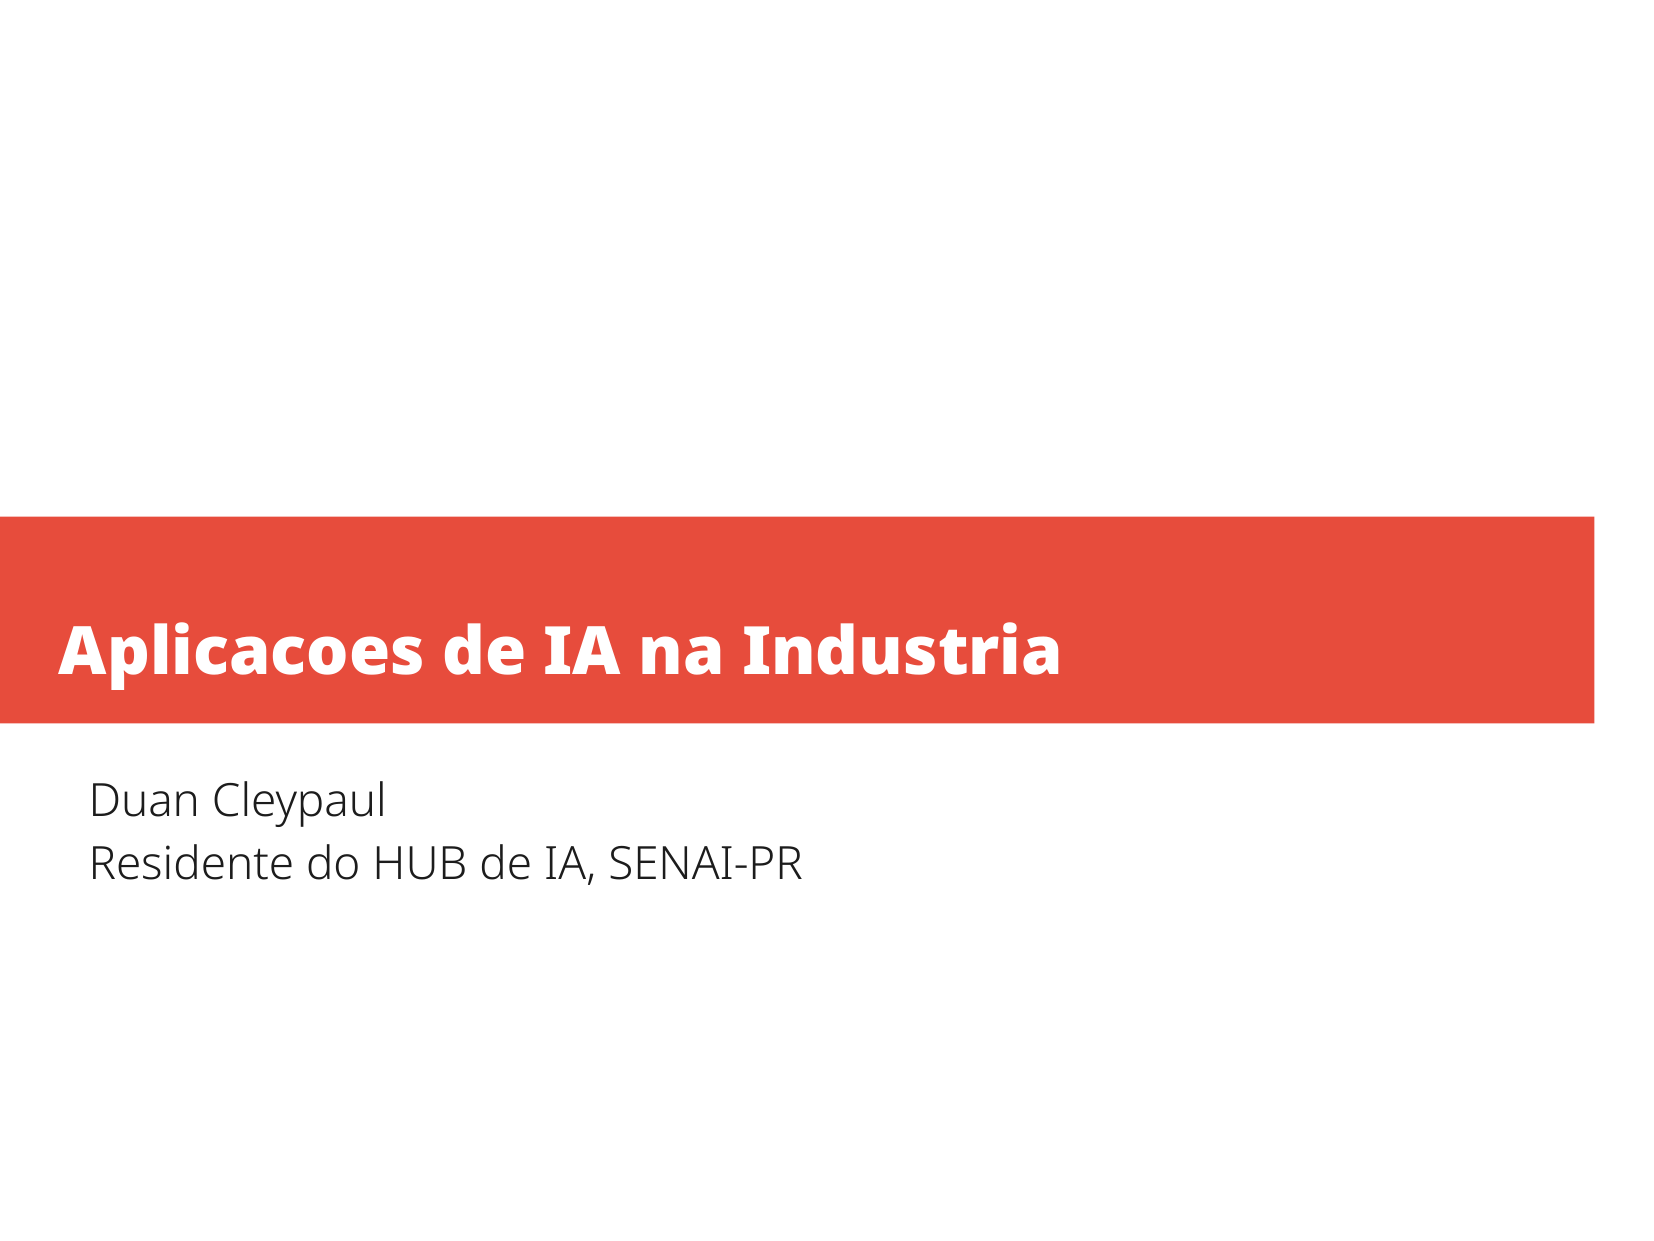

# Aplicacoes de IA na Industria
Duan Cleypaul
Residente do HUB de IA, SENAI-PR